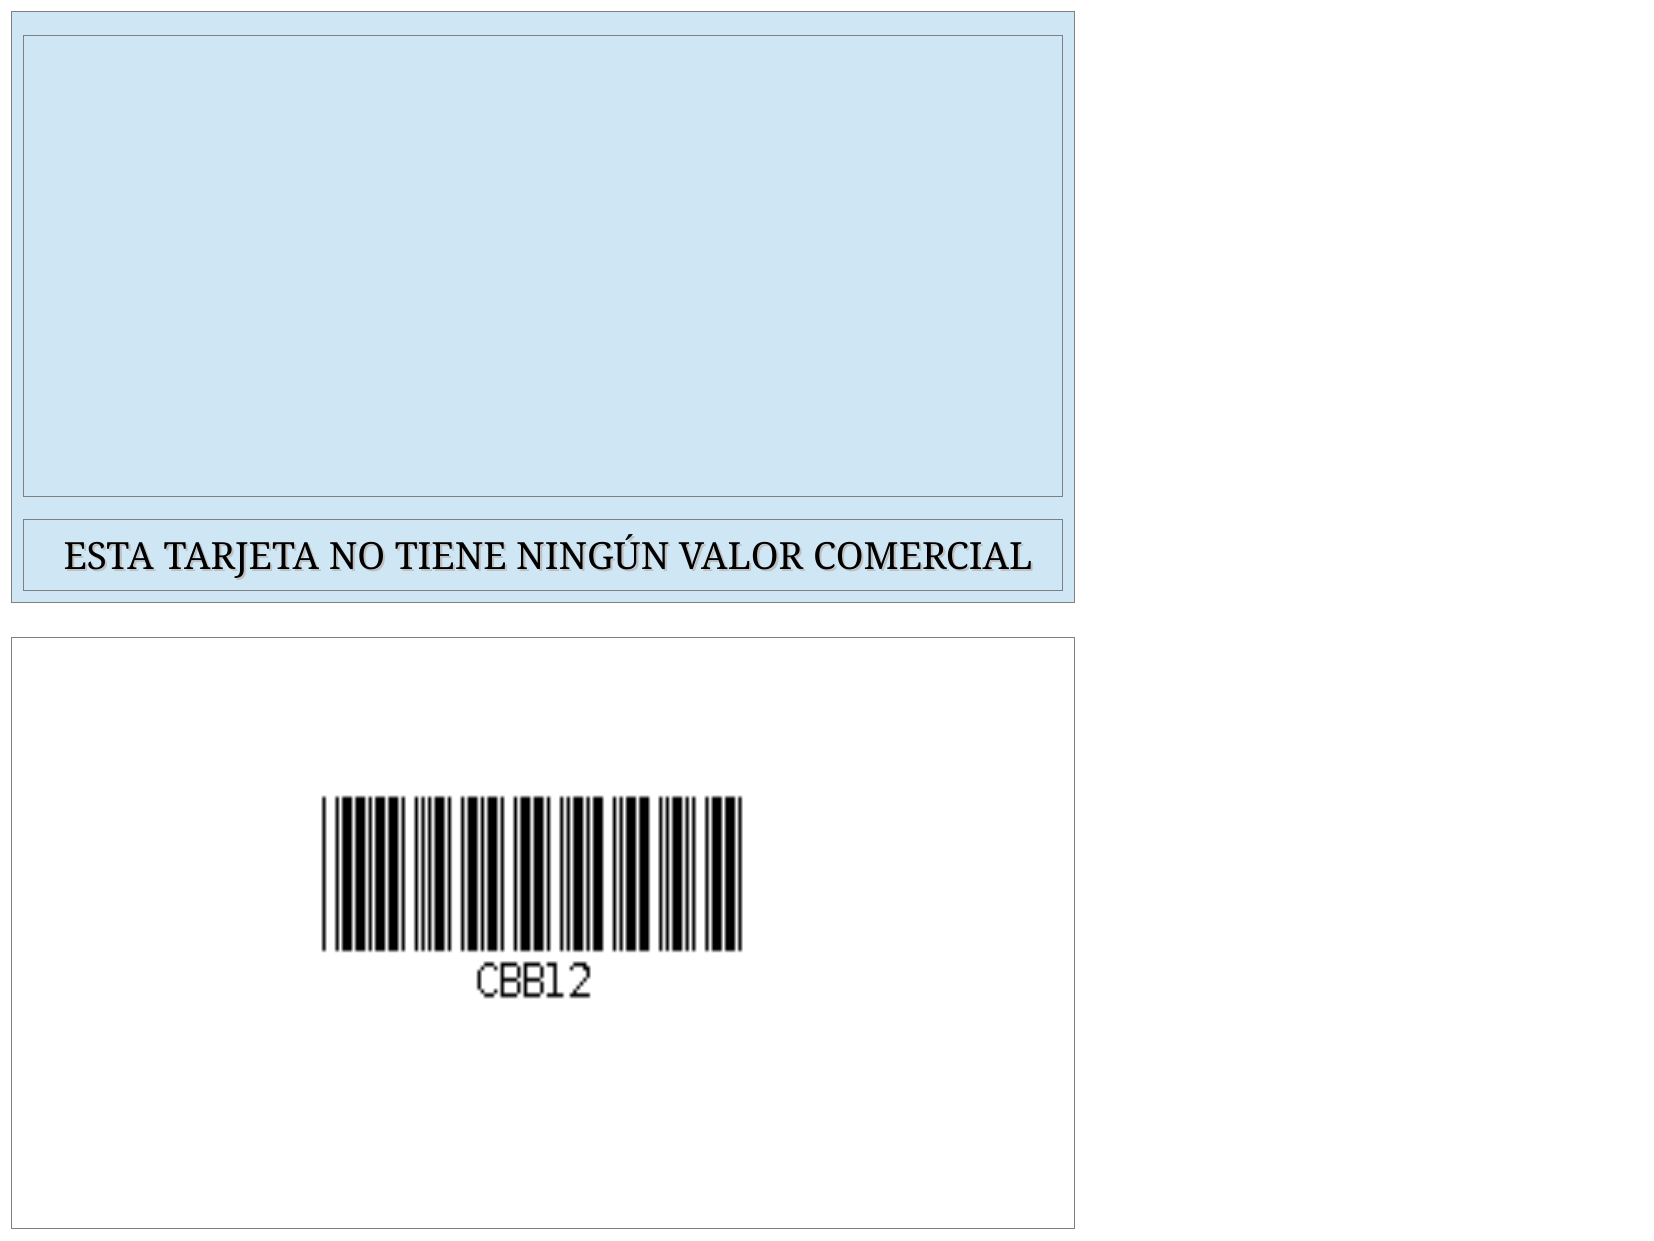

ESTA TARJETA NO TIENE NINGÚN VALOR COMERCIAL